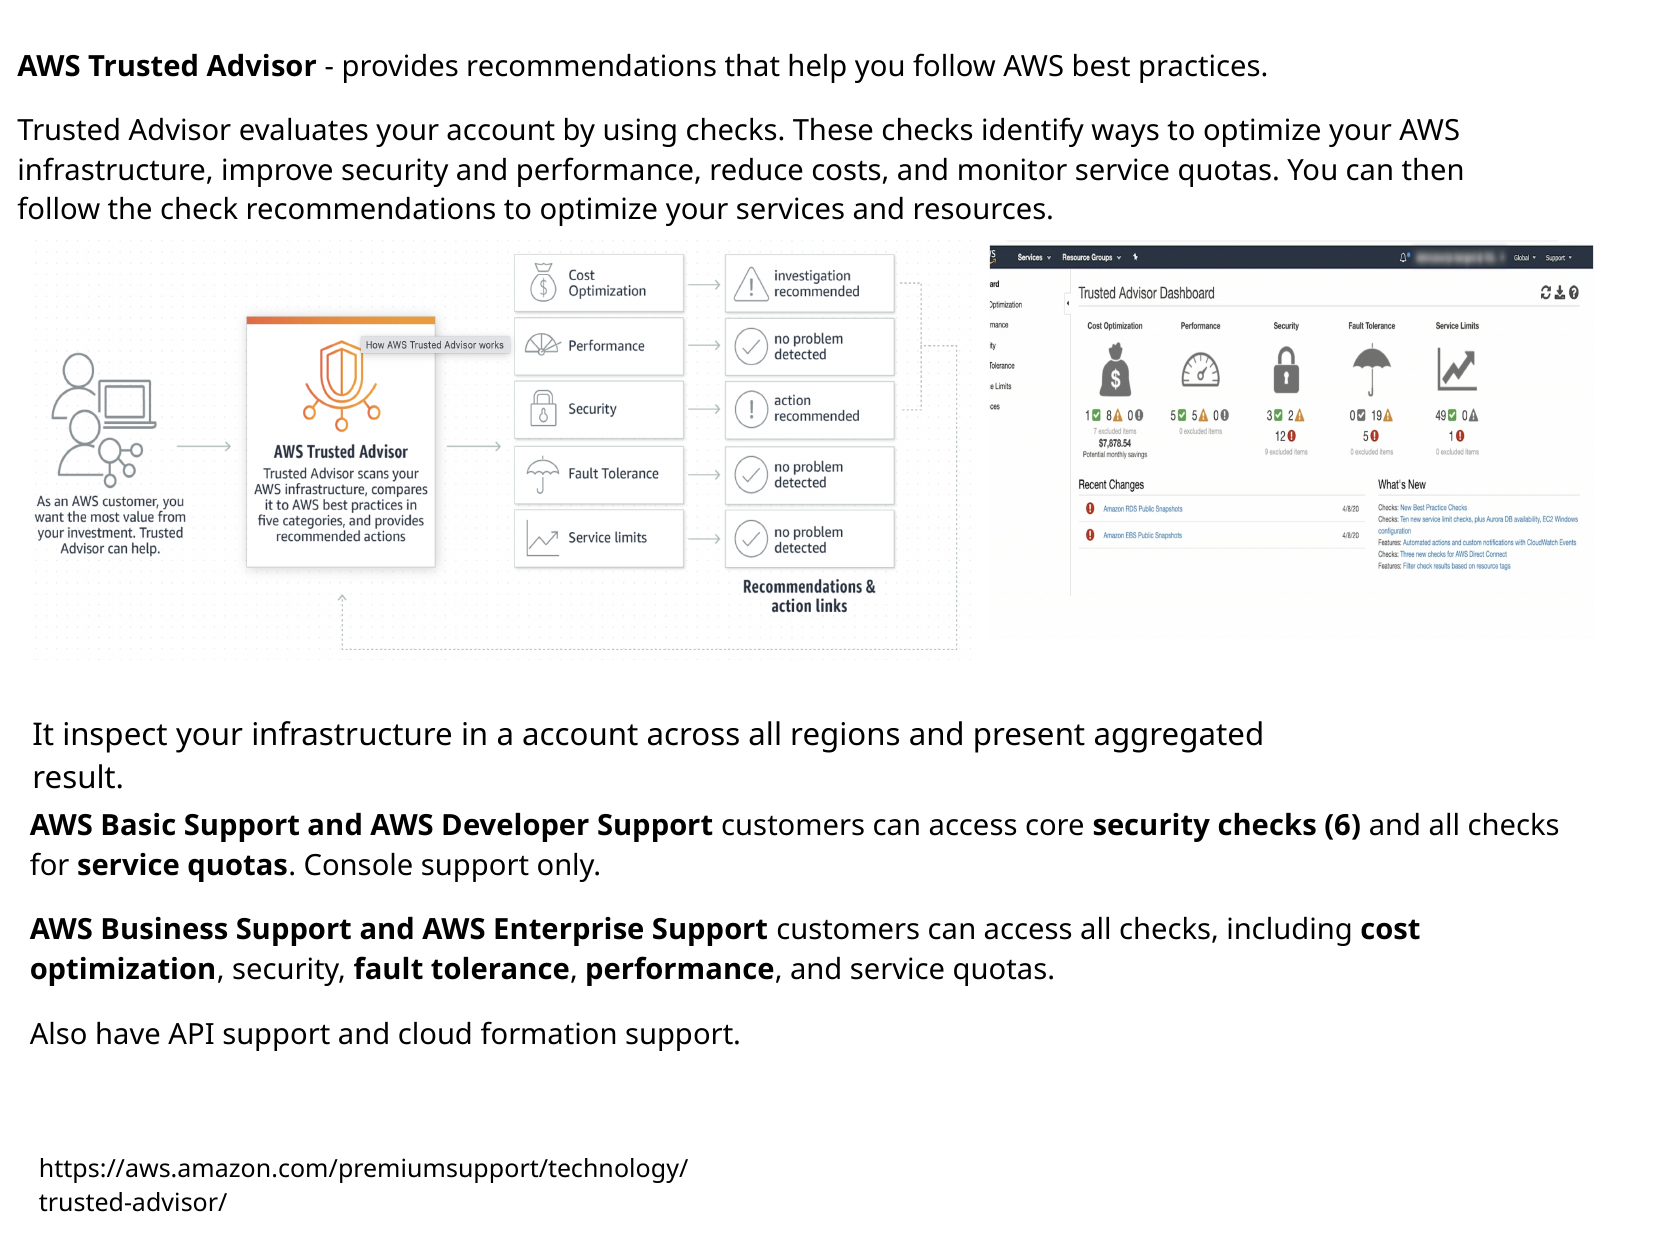

AWS Trusted Advisor - provides recommendations that help you follow AWS best practices.
Trusted Advisor evaluates your account by using checks. These checks identify ways to optimize your AWS infrastructure, improve security and performance, reduce costs, and monitor service quotas. You can then follow the check recommendations to optimize your services and resources.
It inspect your infrastructure in a account across all regions and present aggregated result.
AWS Basic Support and AWS Developer Support customers can access core security checks (6) and all checks for service quotas. Console support only.
AWS Business Support and AWS Enterprise Support customers can access all checks, including cost optimization, security, fault tolerance, performance, and service quotas.
Also have API support and cloud formation support.
https://aws.amazon.com/premiumsupport/technology/trusted-advisor/